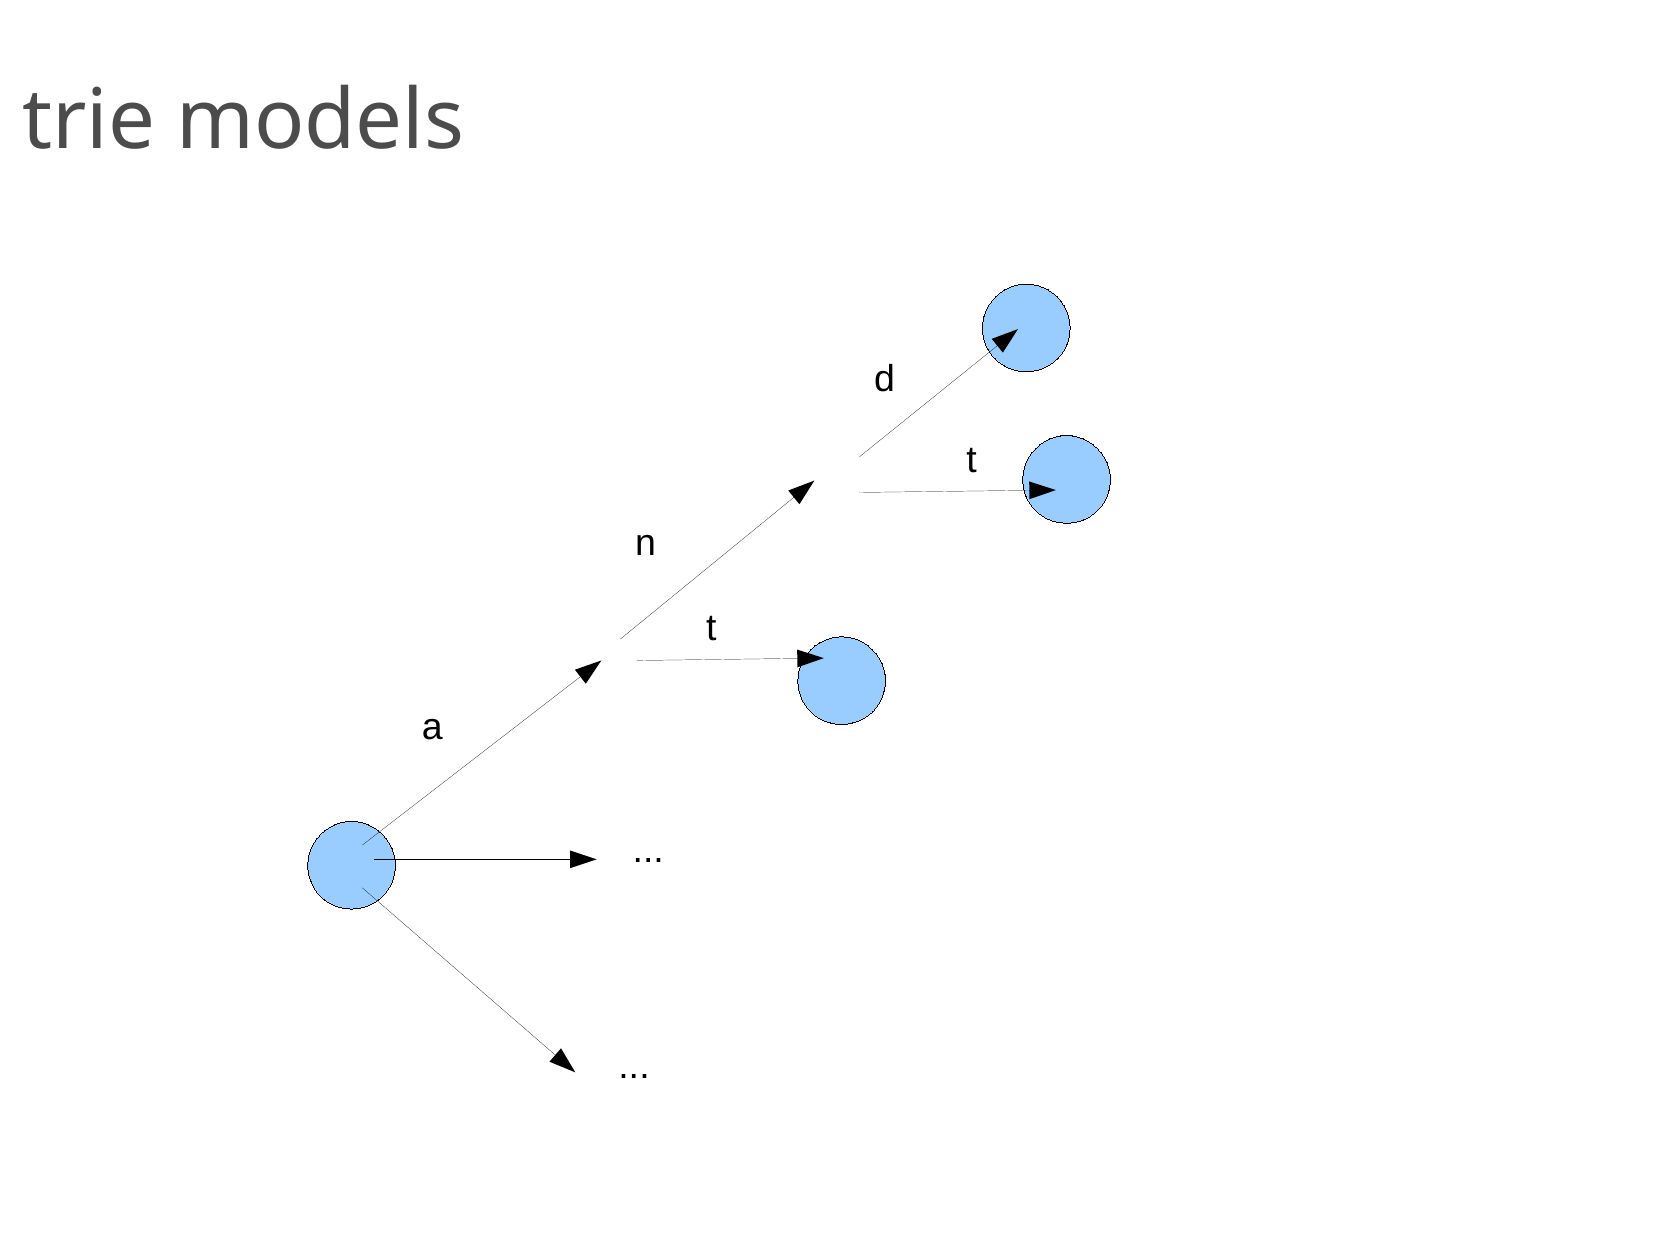

# trie models
d
t
n
t
a
...
...